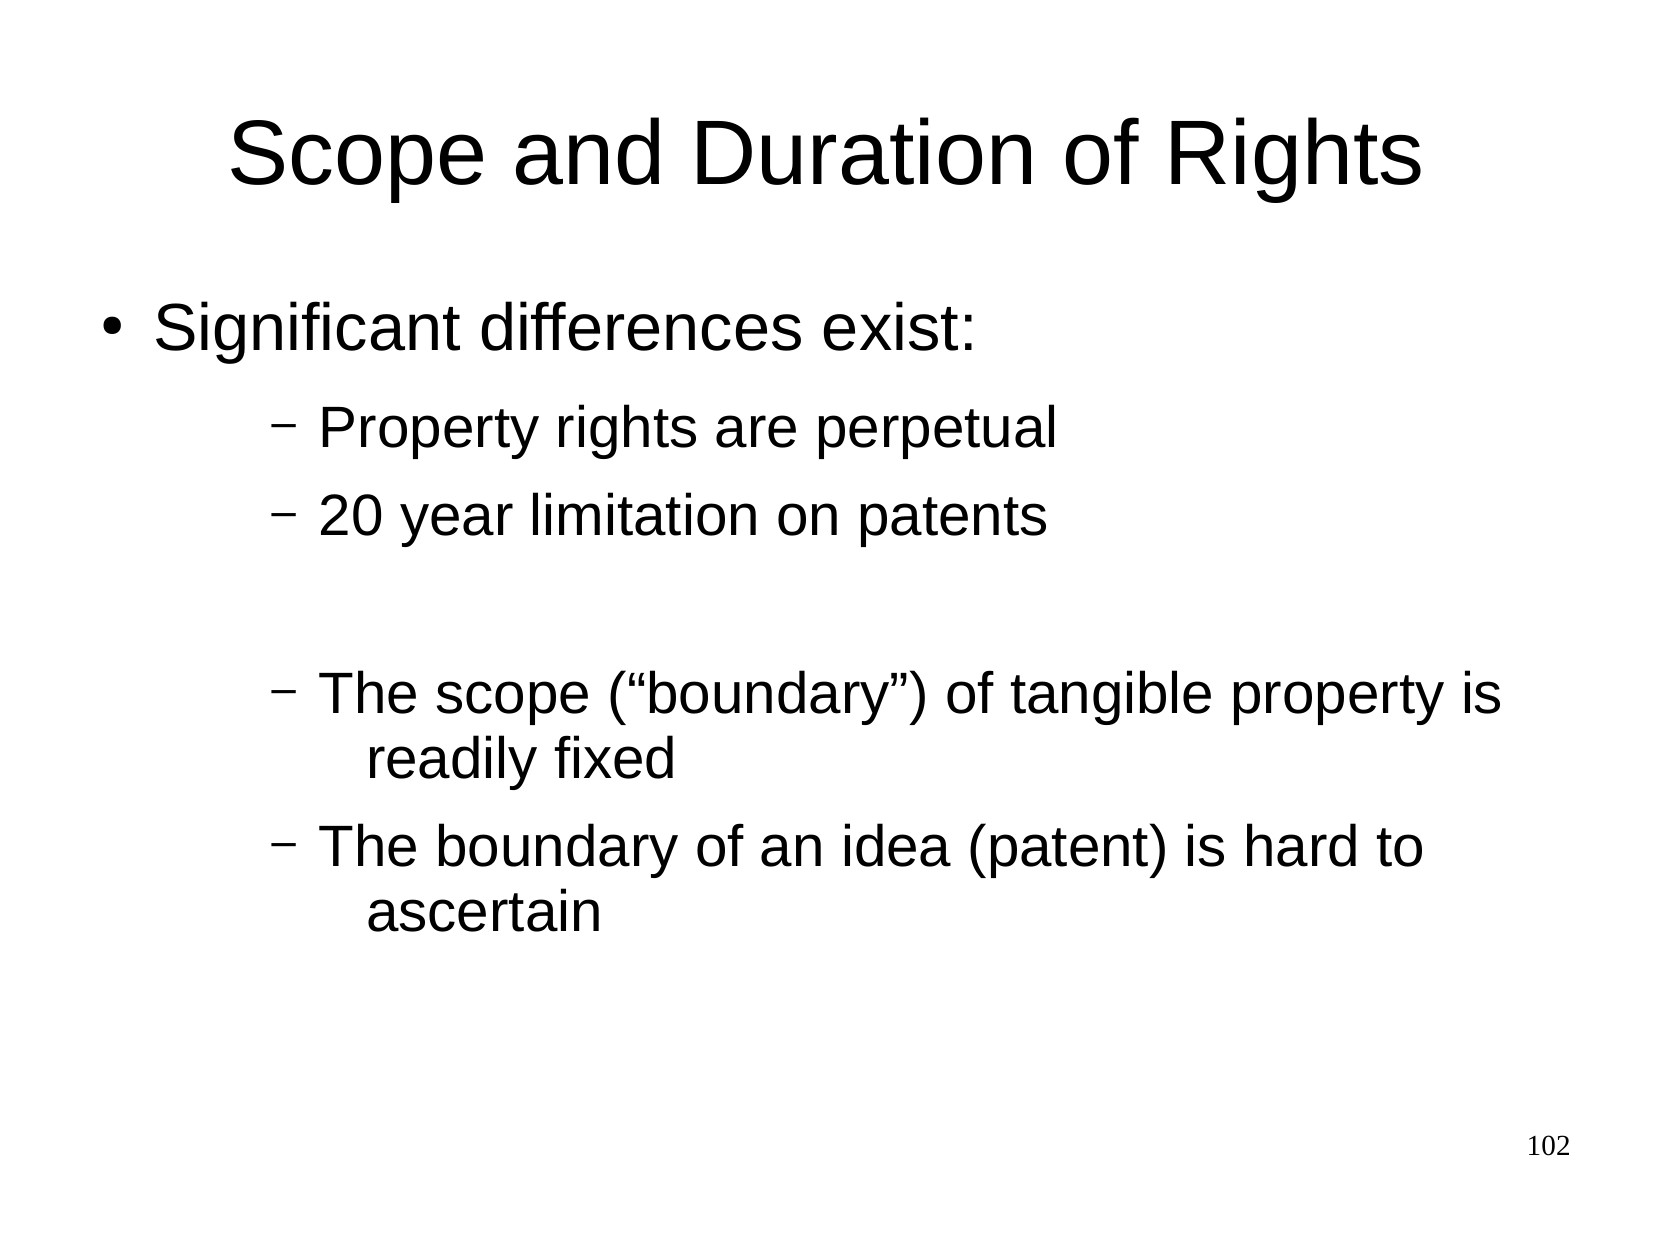

# Scope and Duration of Rights
Significant differences exist:
Property rights are perpetual
20 year limitation on patents
The scope (“boundary”) of tangible property is readily fixed
The boundary of an idea (patent) is hard to ascertain
102